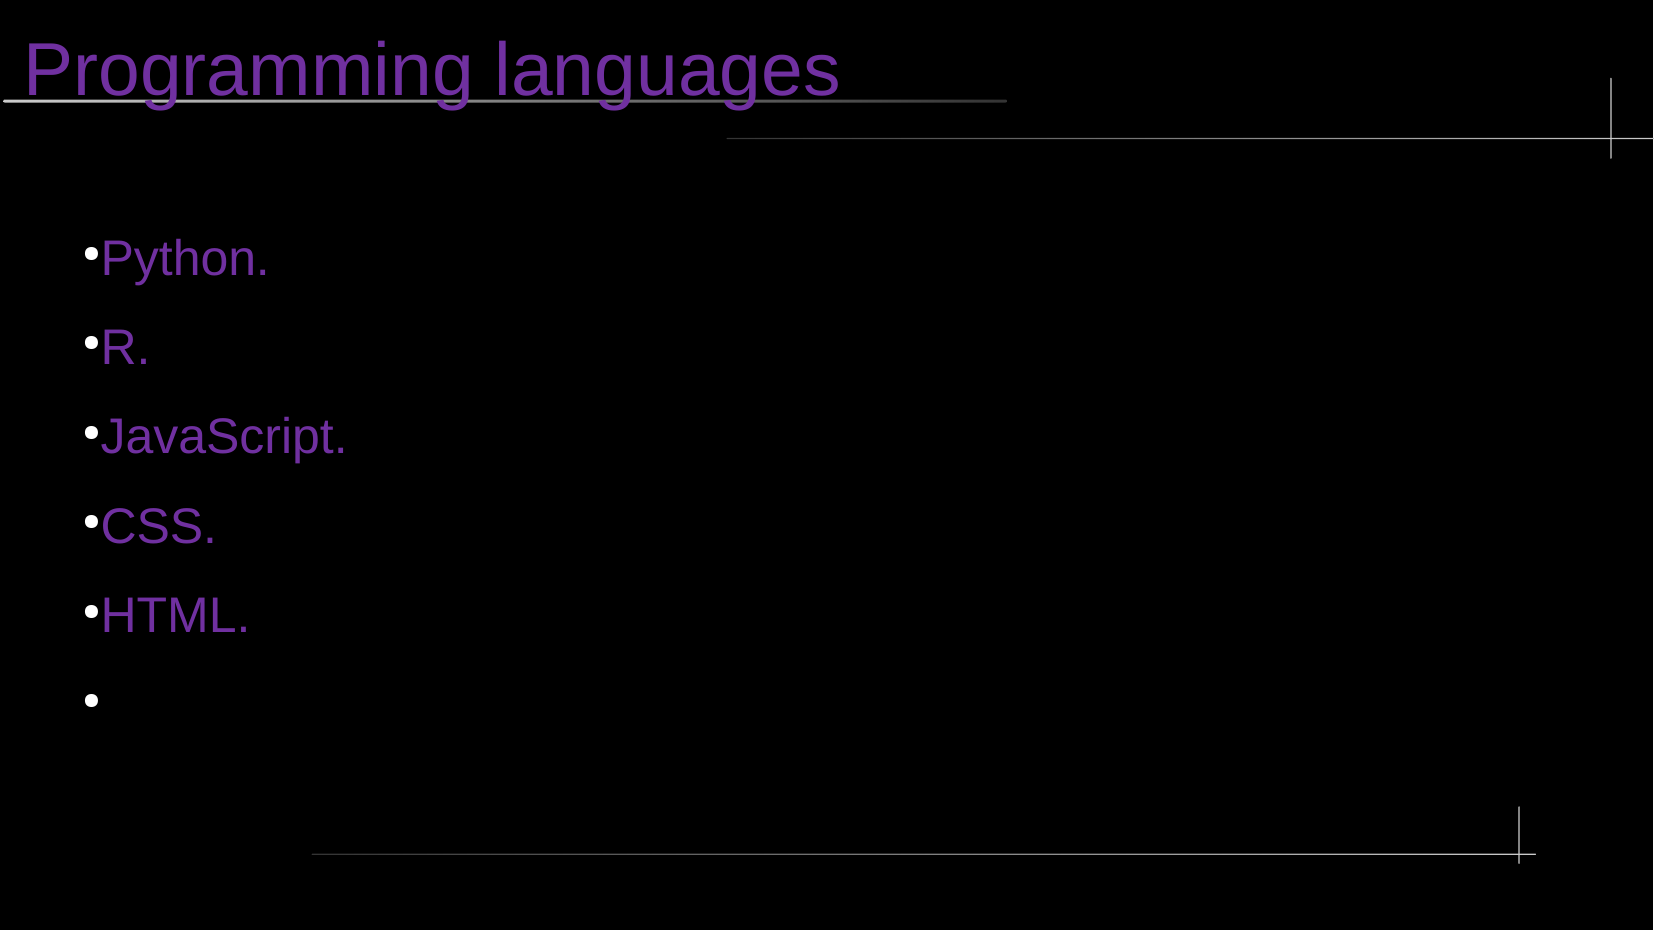

# Programming languages
Python.
R.
JavaScript.
CSS.
HTML.